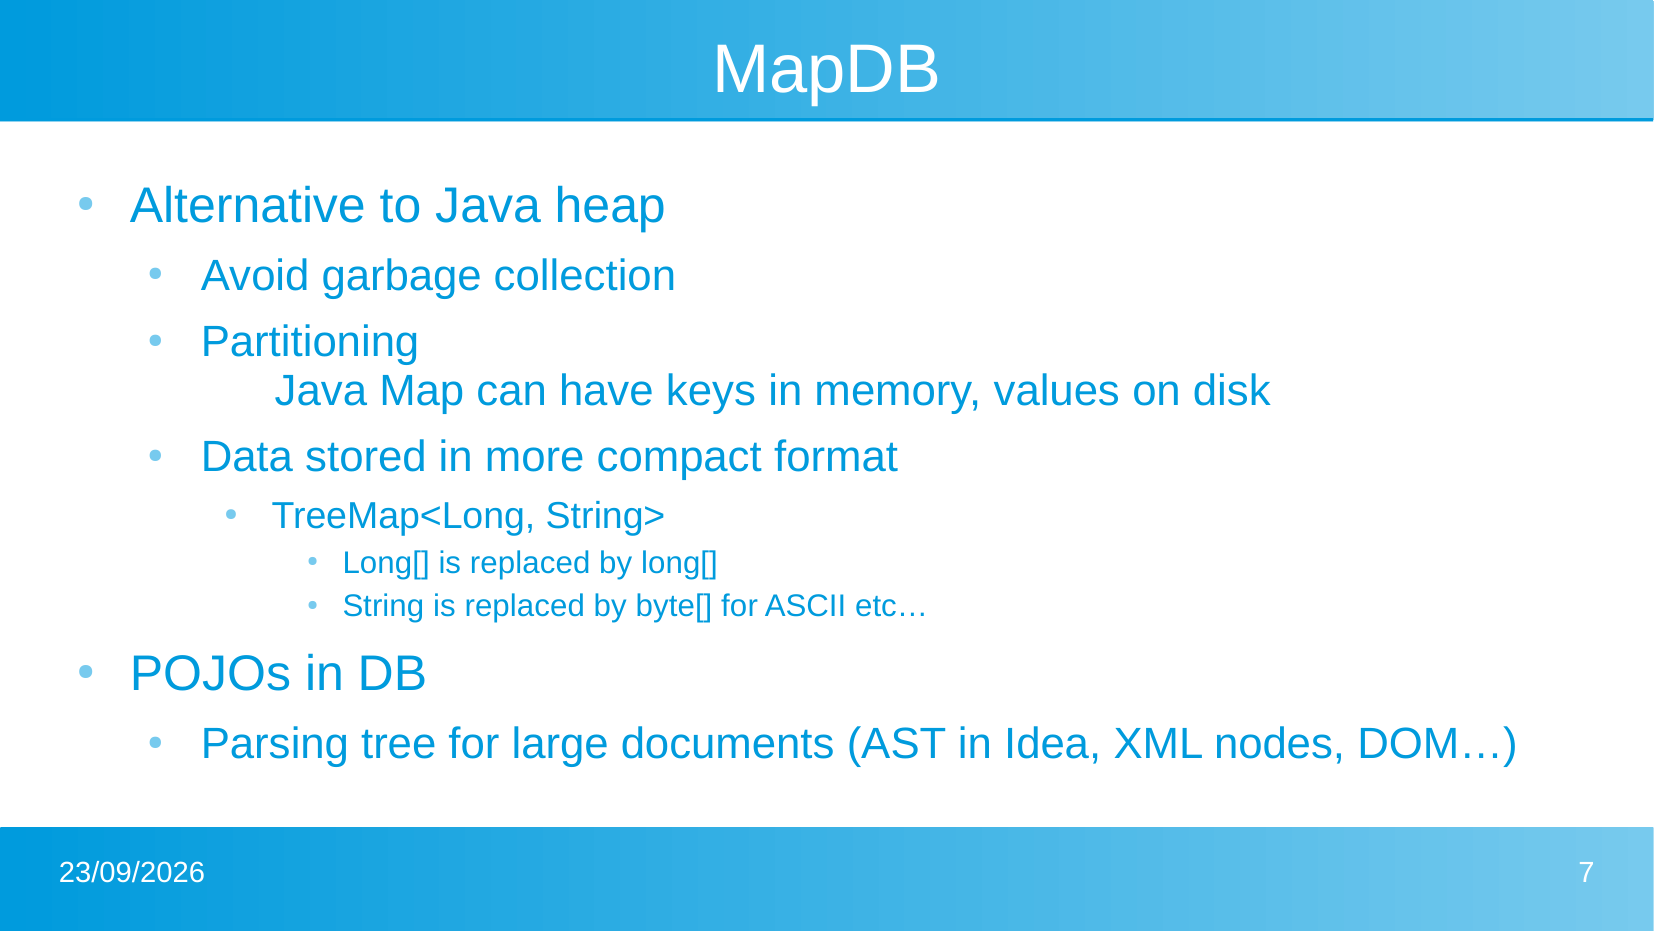

# MapDB
Alternative to Java heap
Avoid garbage collection
Partitioning
	Java Map can have keys in memory, values on disk
Data stored in more compact format
TreeMap<Long, String>
Long[] is replaced by long[]
String is replaced by byte[] for ASCII etc…
POJOs in DB
Parsing tree for large documents (AST in Idea, XML nodes, DOM…)
7